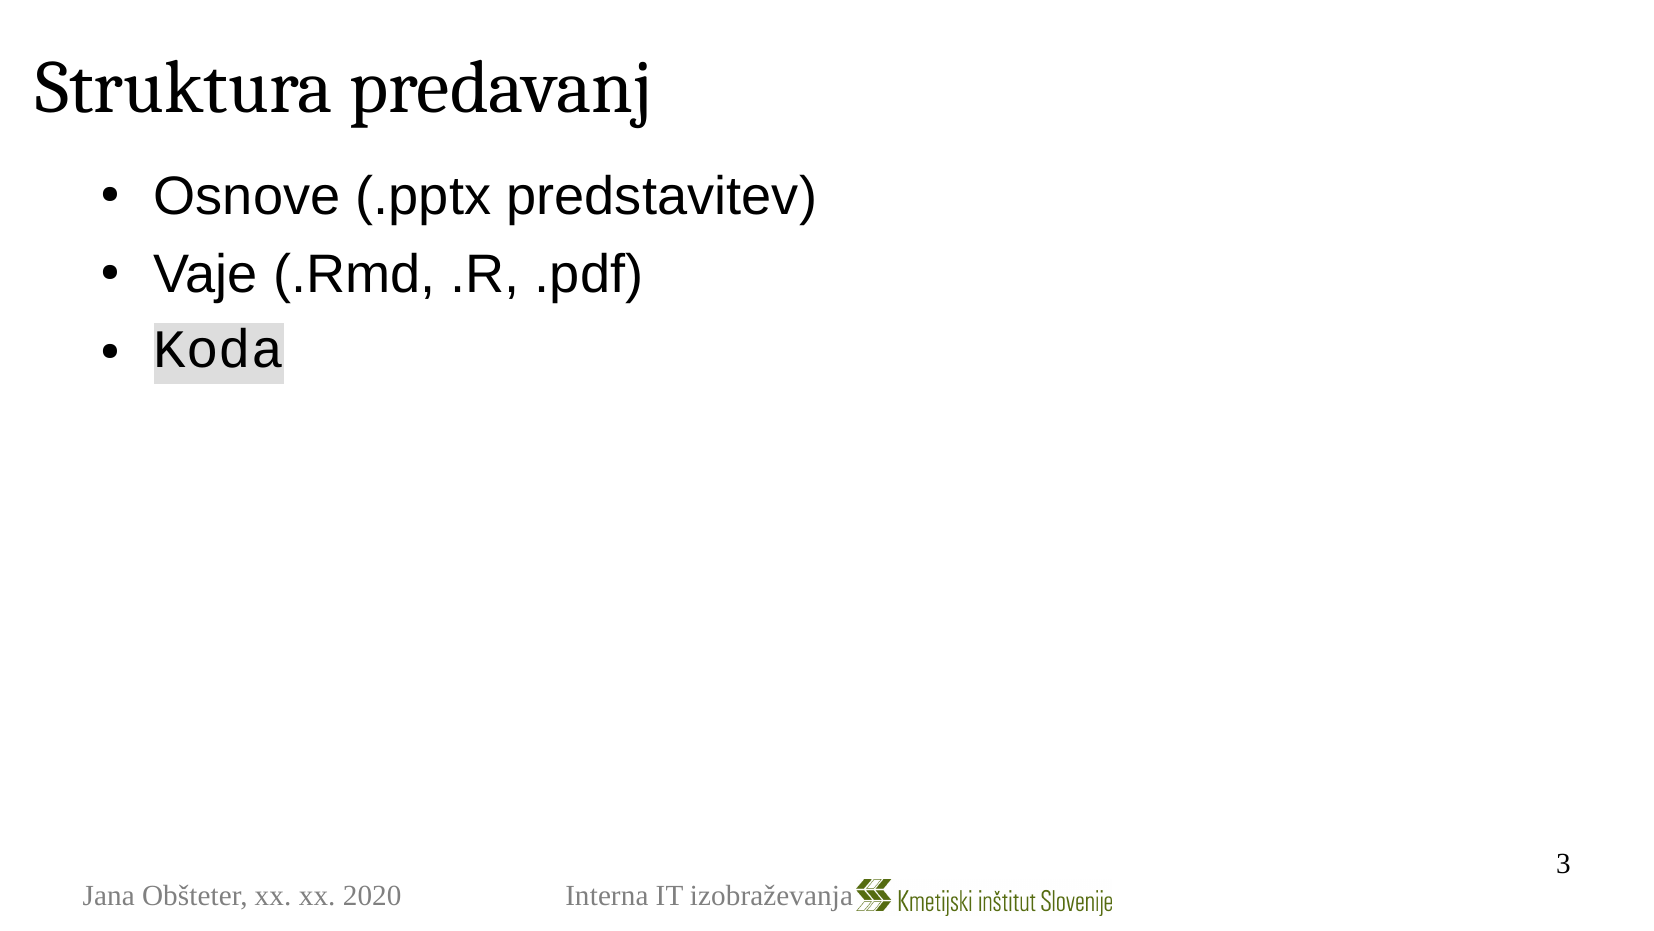

# Struktura predavanj
Osnove (.pptx predstavitev)
Vaje (.Rmd, .R, .pdf)
Koda
3